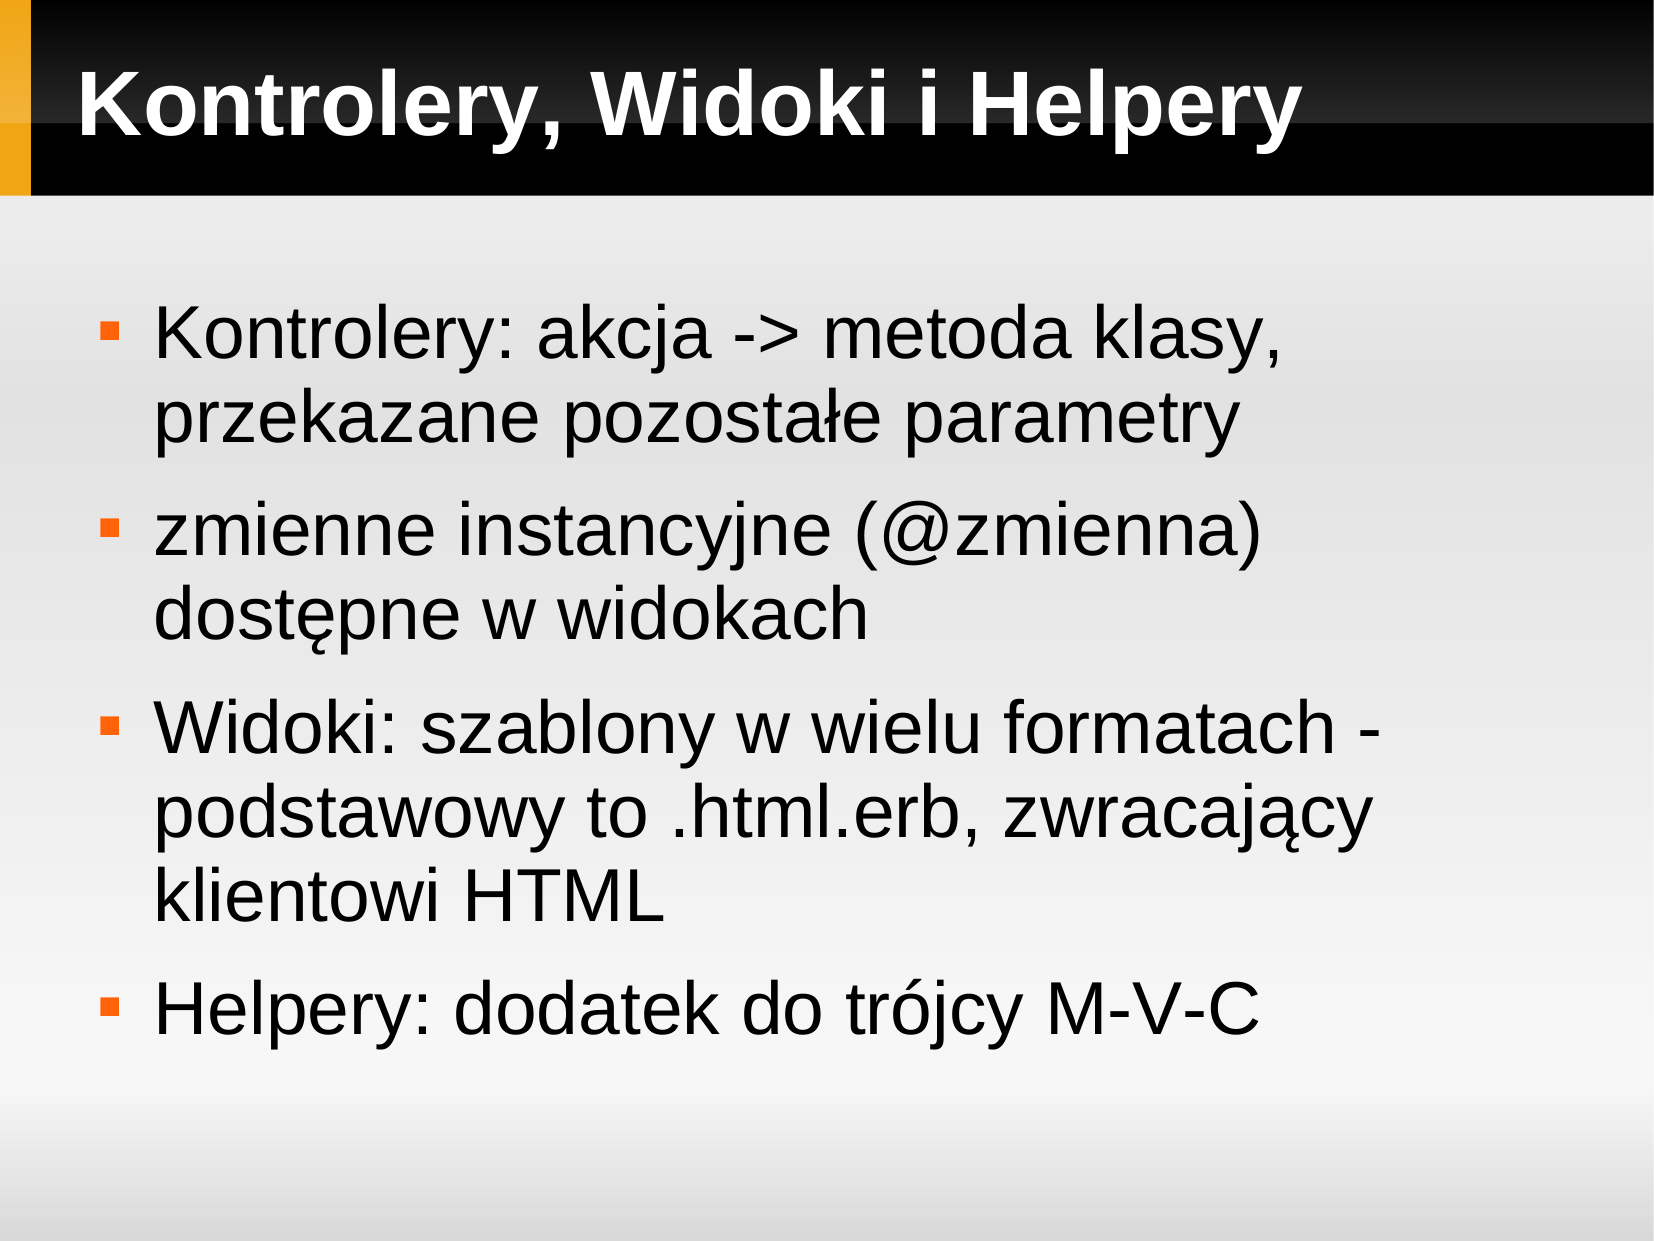

# Kontrolery, Widoki i Helpery
Kontrolery: akcja -> metoda klasy, przekazane pozostałe parametry
zmienne instancyjne (@zmienna) dostępne w widokach
Widoki: szablony w wielu formatach - podstawowy to .html.erb, zwracający klientowi HTML
Helpery: dodatek do trójcy M-V-C